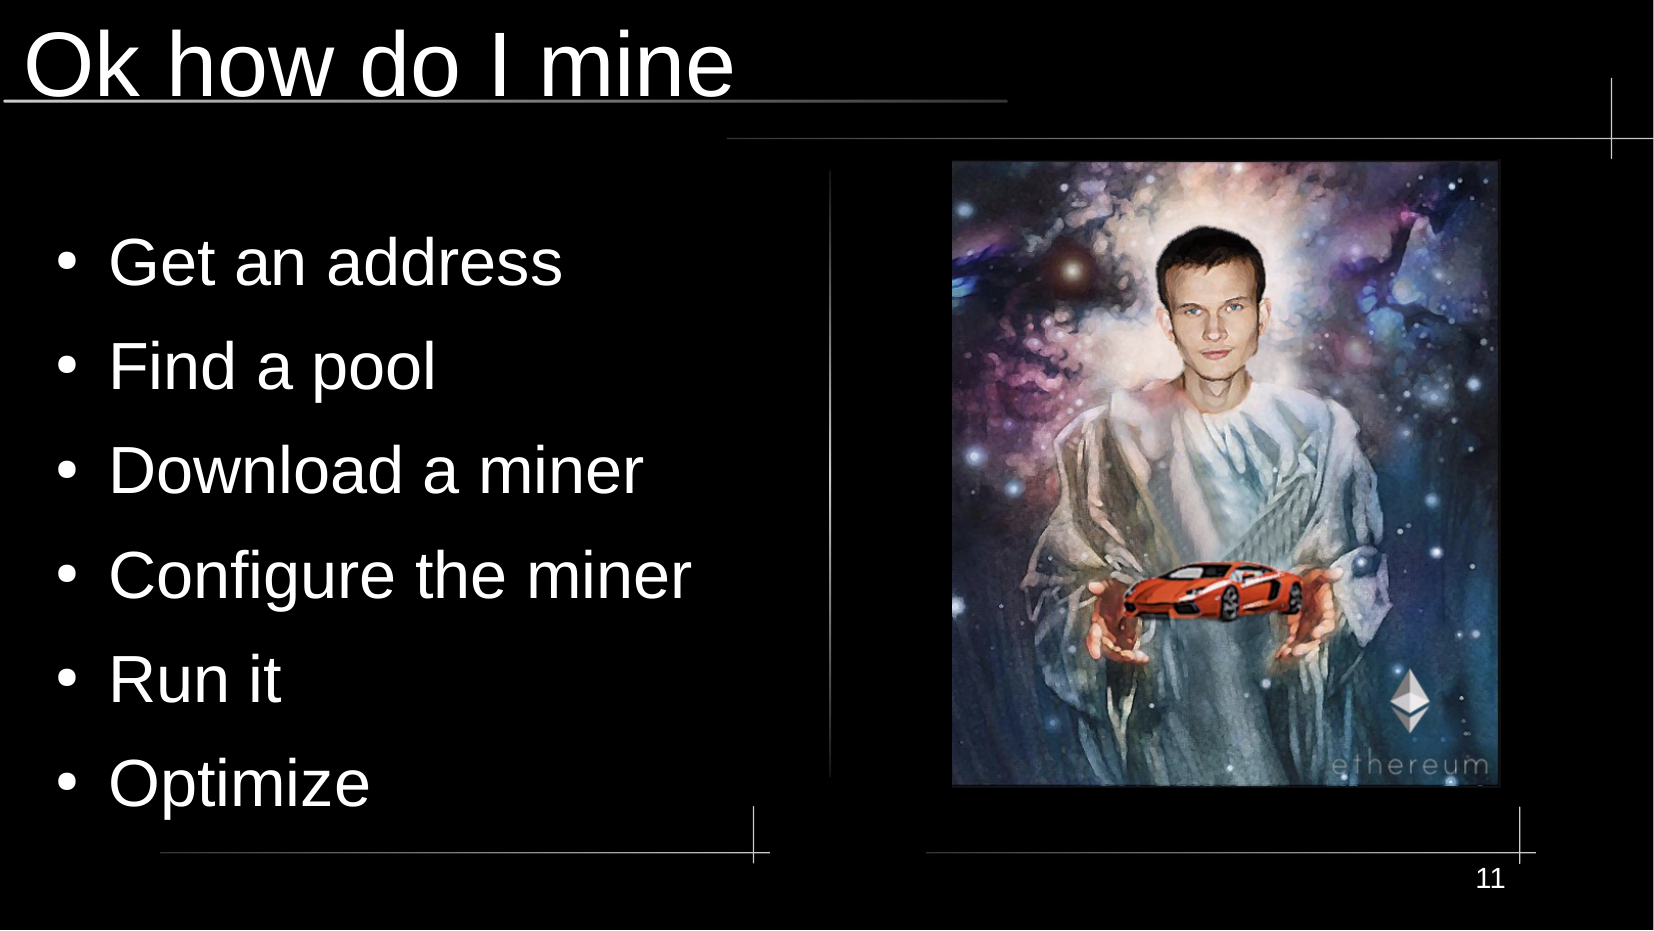

# Ok how do I mine
Get an address
Find a pool
Download a miner
Configure the miner
Run it
Optimize
11